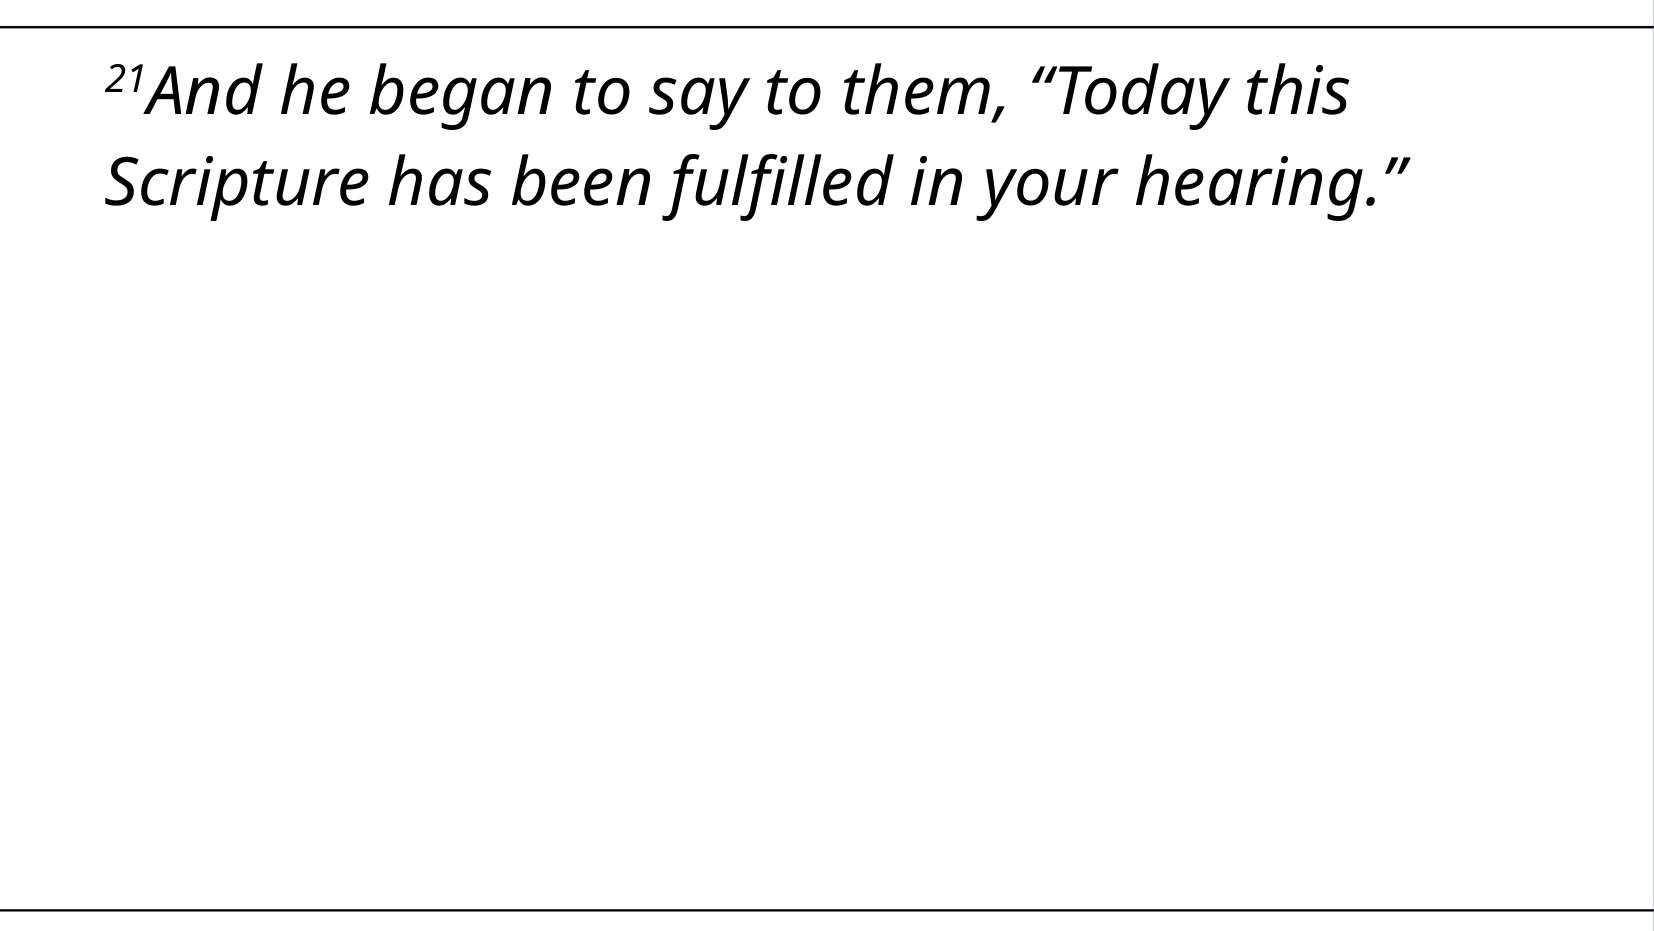

21And he began to say to them, “Today this Scripture has been fulfilled in your hearing.”